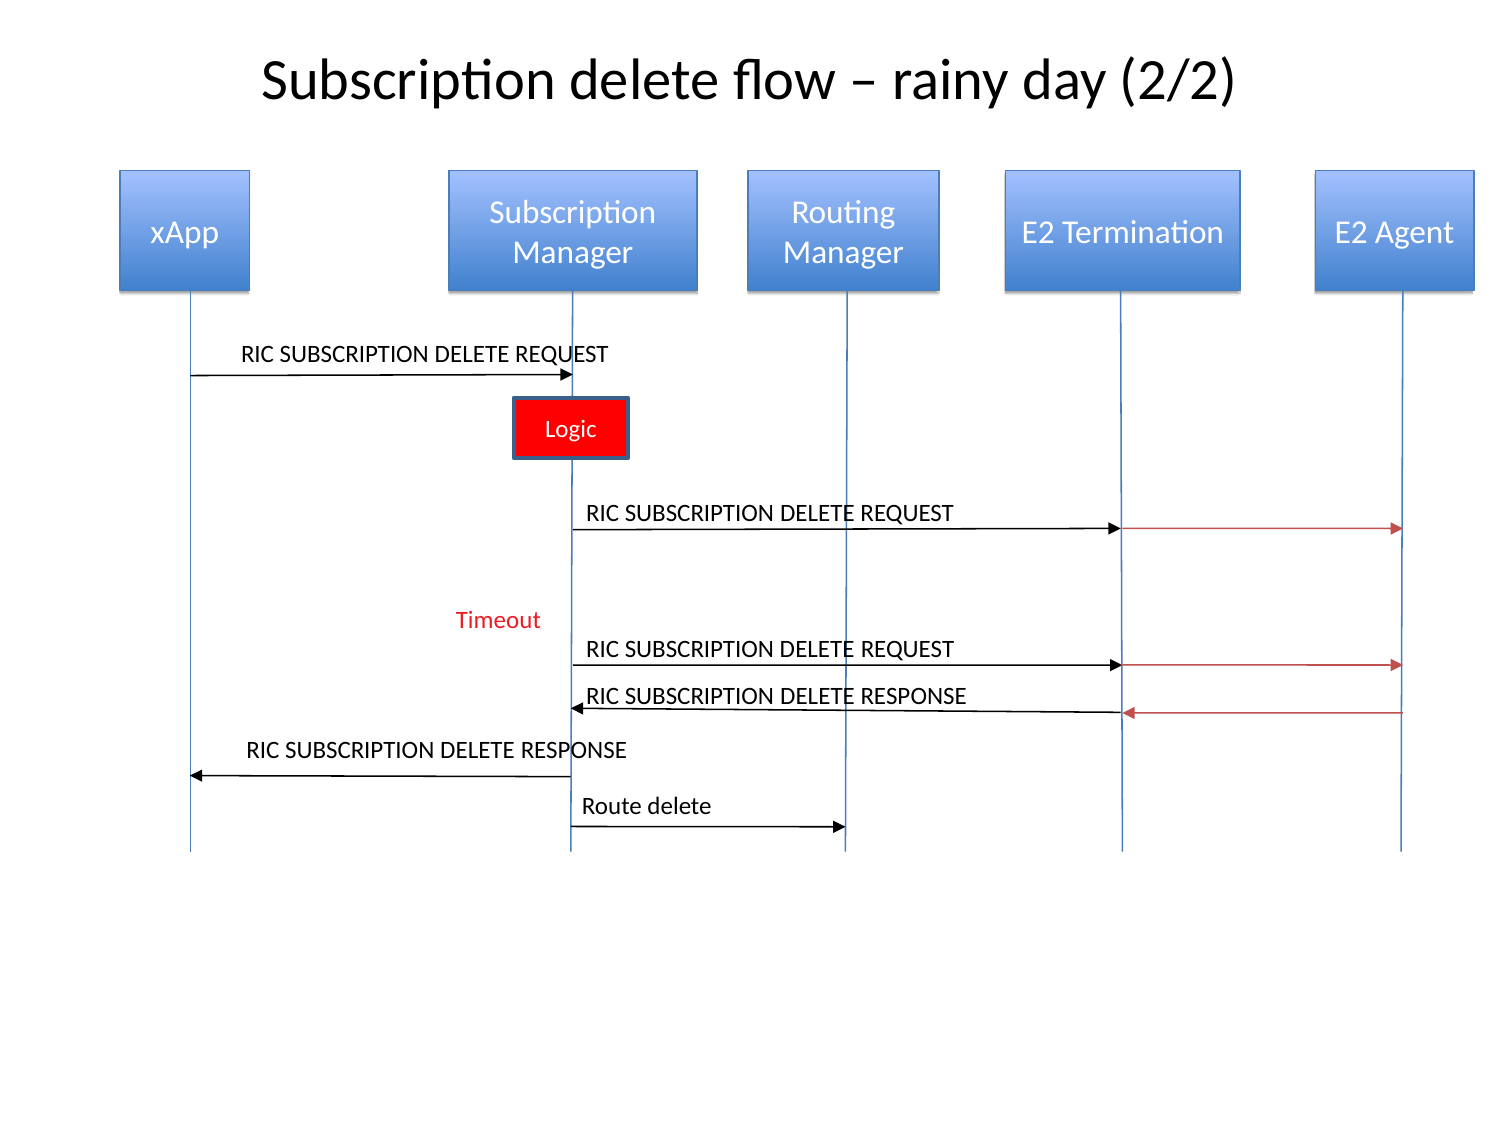

# Subscription delete flow – rainy day (2/2)
xApp
Subscription Manager
Routing
Manager
E2 Termination
E2 Agent
RIC SUBSCRIPTION DELETE REQUEST
 Logic
RIC SUBSCRIPTION DELETE REQUEST
Timeout
RIC SUBSCRIPTION DELETE REQUEST
RIC SUBSCRIPTION DELETE RESPONSE
RIC SUBSCRIPTION DELETE RESPONSE
Route delete